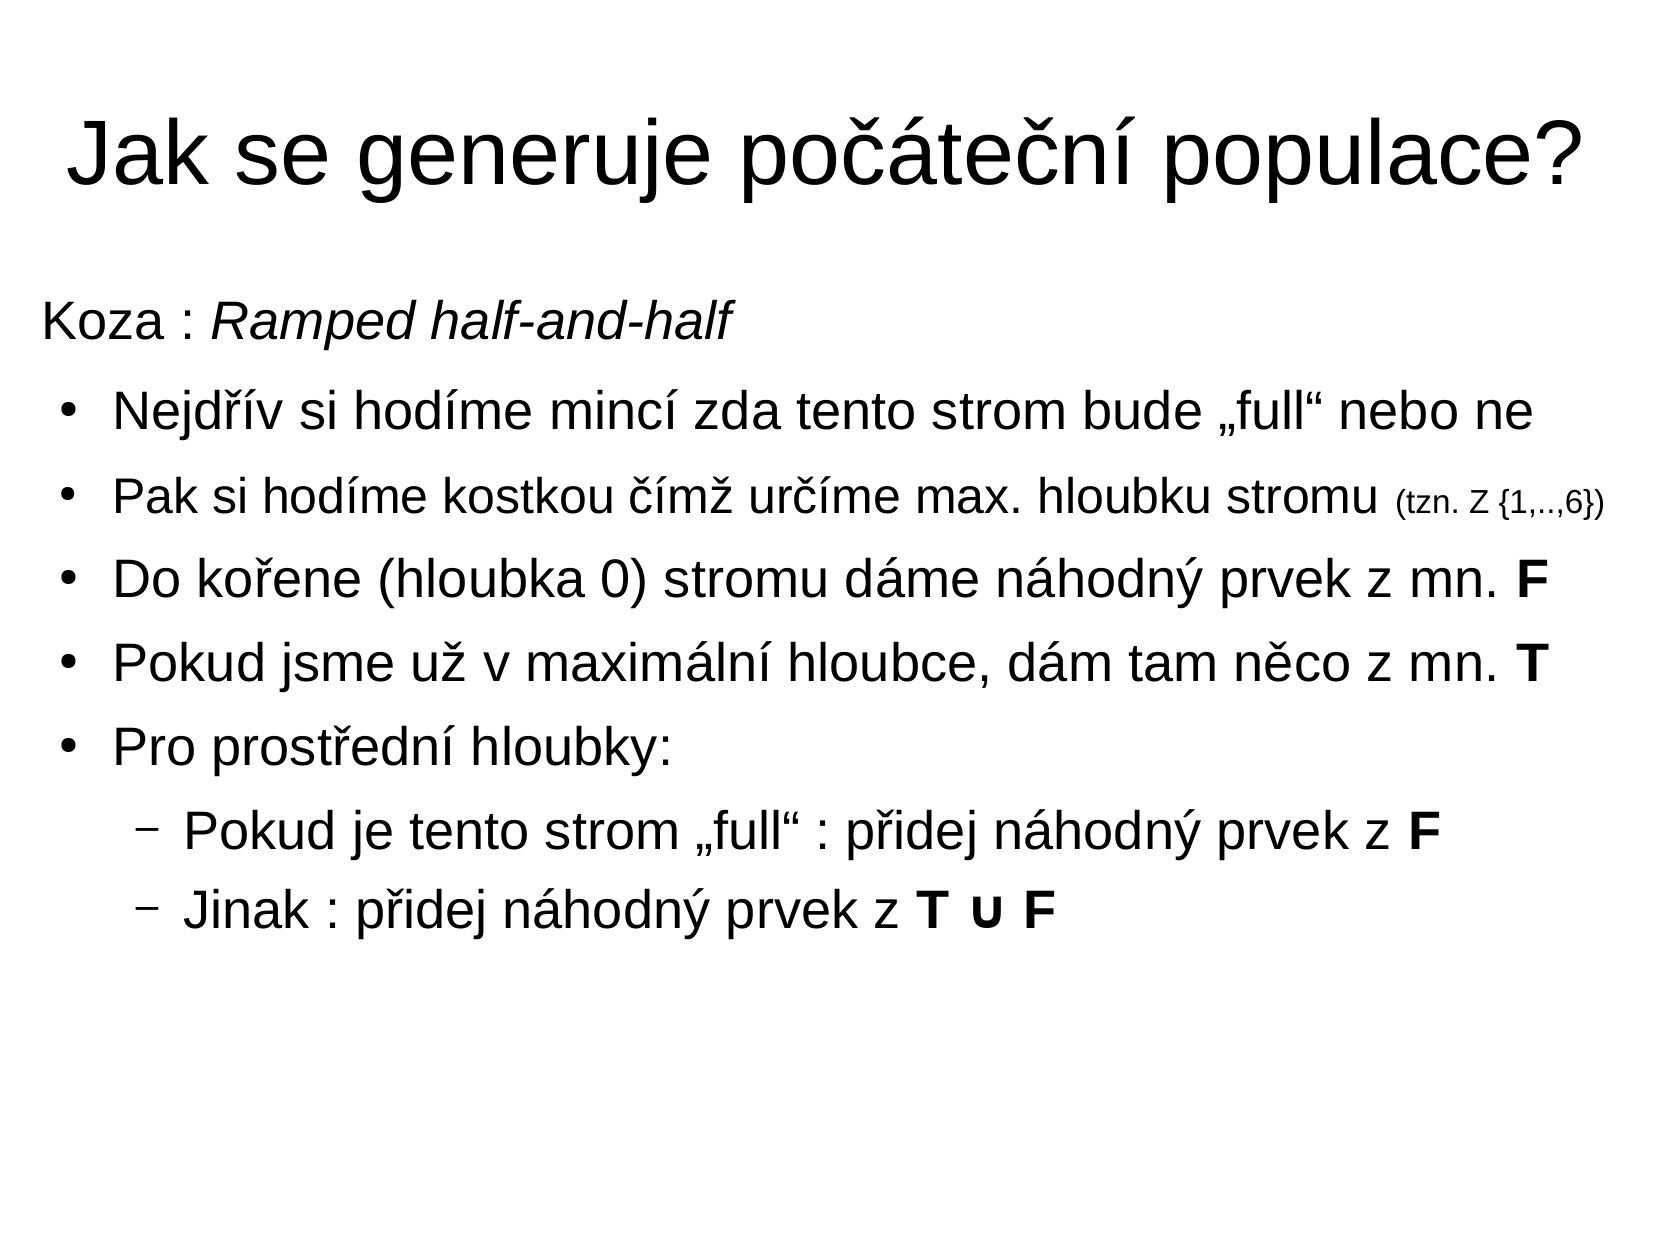

# Jak se generuje počáteční populace?
Koza : Ramped half-and-half
Nejdřív si hodíme mincí zda tento strom bude „full“ nebo ne
Pak si hodíme kostkou čímž určíme max. hloubku stromu (tzn. Z {1,..,6})
Do kořene (hloubka 0) stromu dáme náhodný prvek z mn. F
Pokud jsme už v maximální hloubce, dám tam něco z mn. T
Pro prostřední hloubky:
Pokud je tento strom „full“ : přidej náhodný prvek z F
Jinak : přidej náhodný prvek z T ∪ F